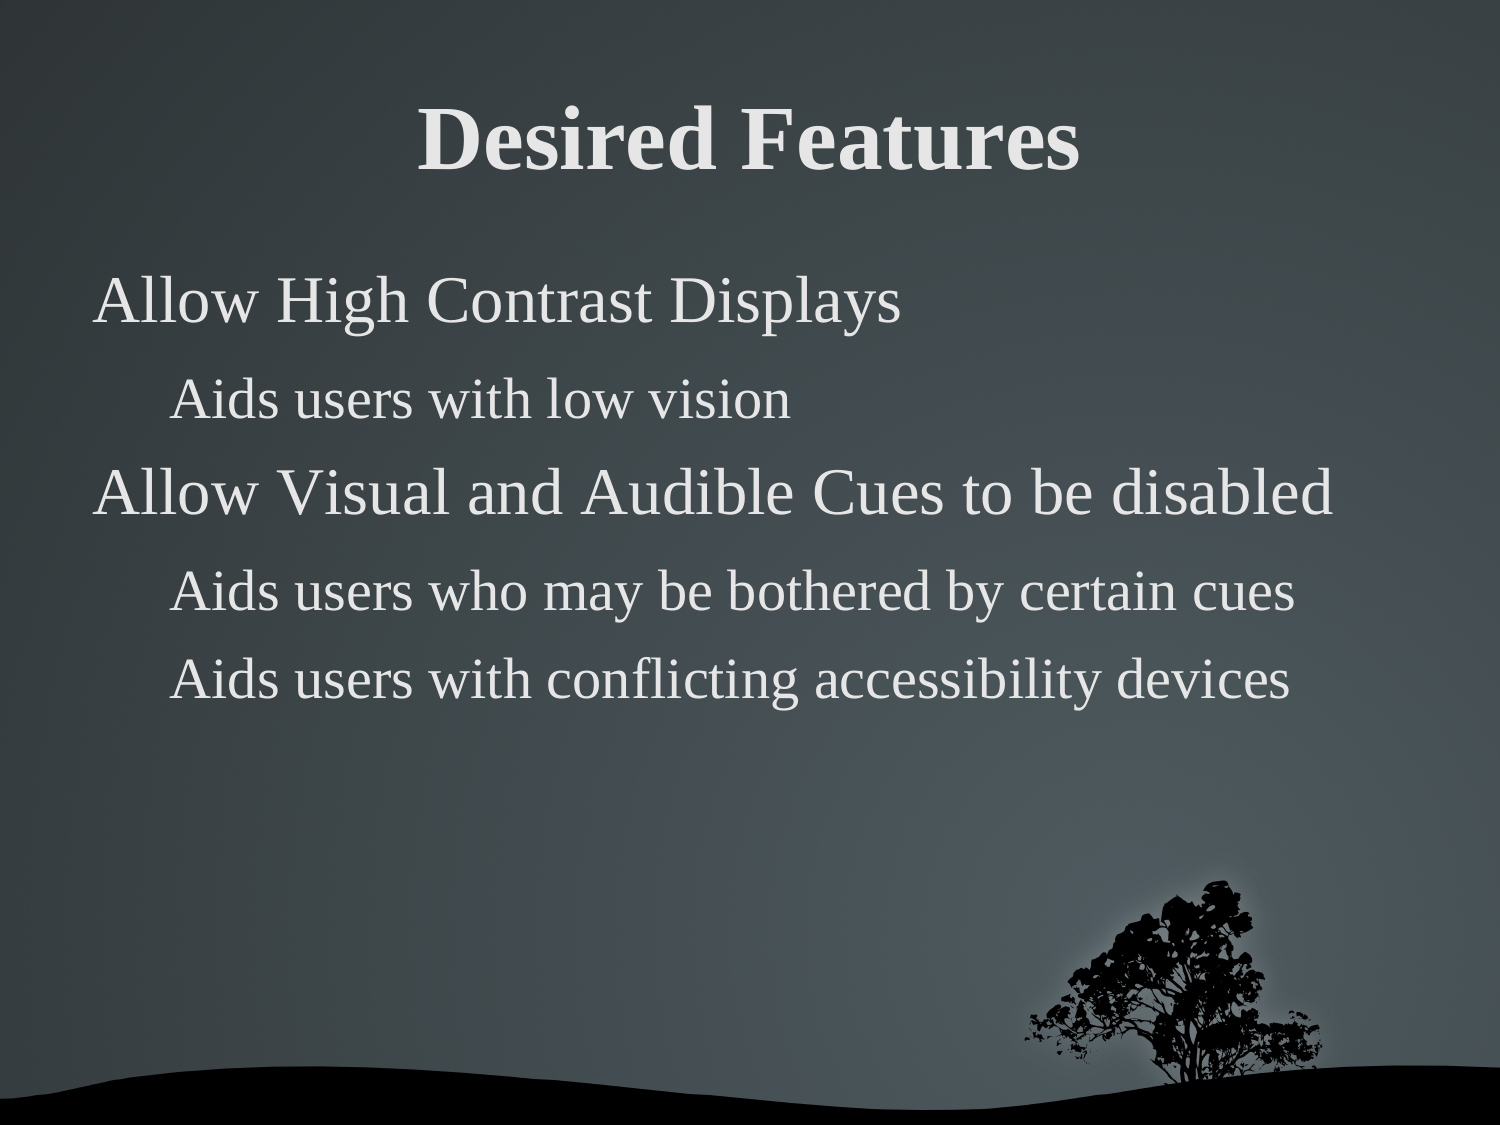

# Desired Features
Allow High Contrast Displays
Aids users with low vision
Allow Visual and Audible Cues to be disabled
Aids users who may be bothered by certain cues
Aids users with conflicting accessibility devices